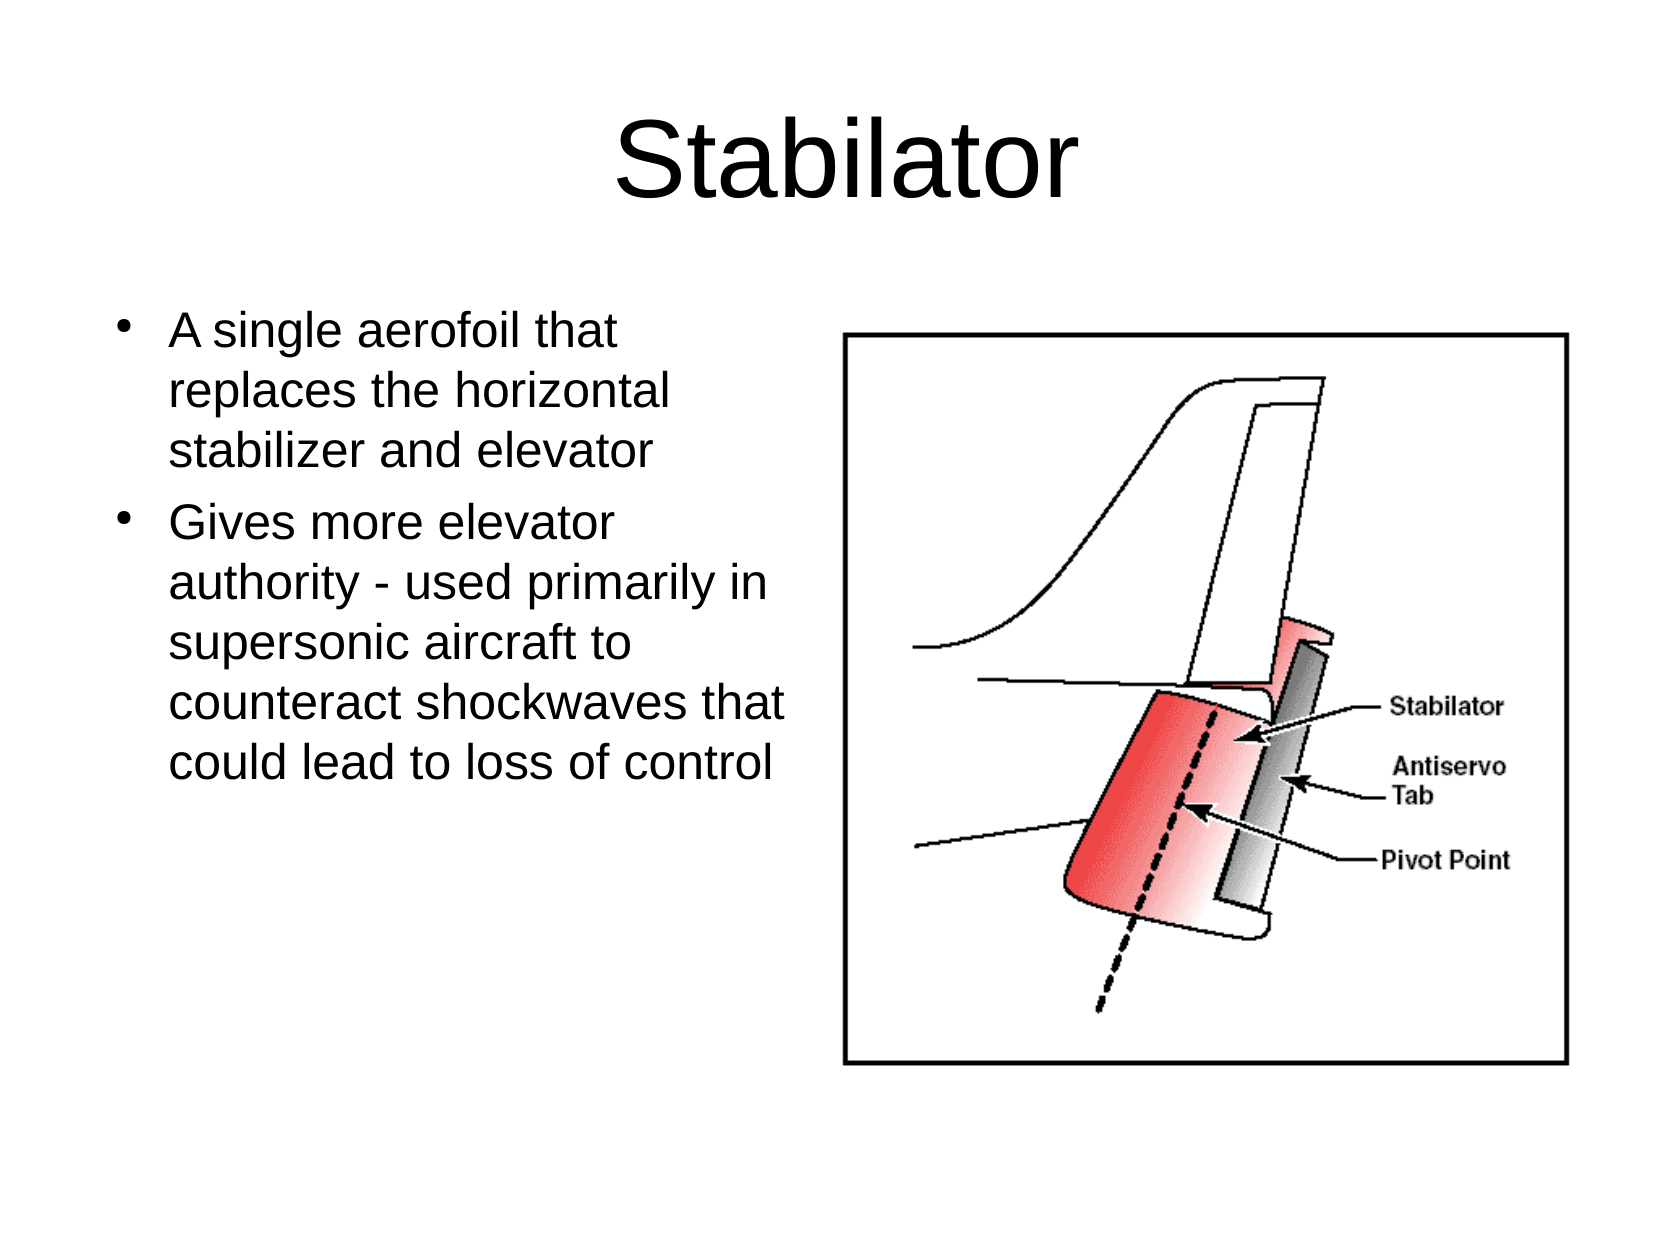

# Stabilator
A single aerofoil that replaces the horizontal stabilizer and elevator
Gives more elevator authority - used primarily in supersonic aircraft to counteract shockwaves that could lead to loss of control